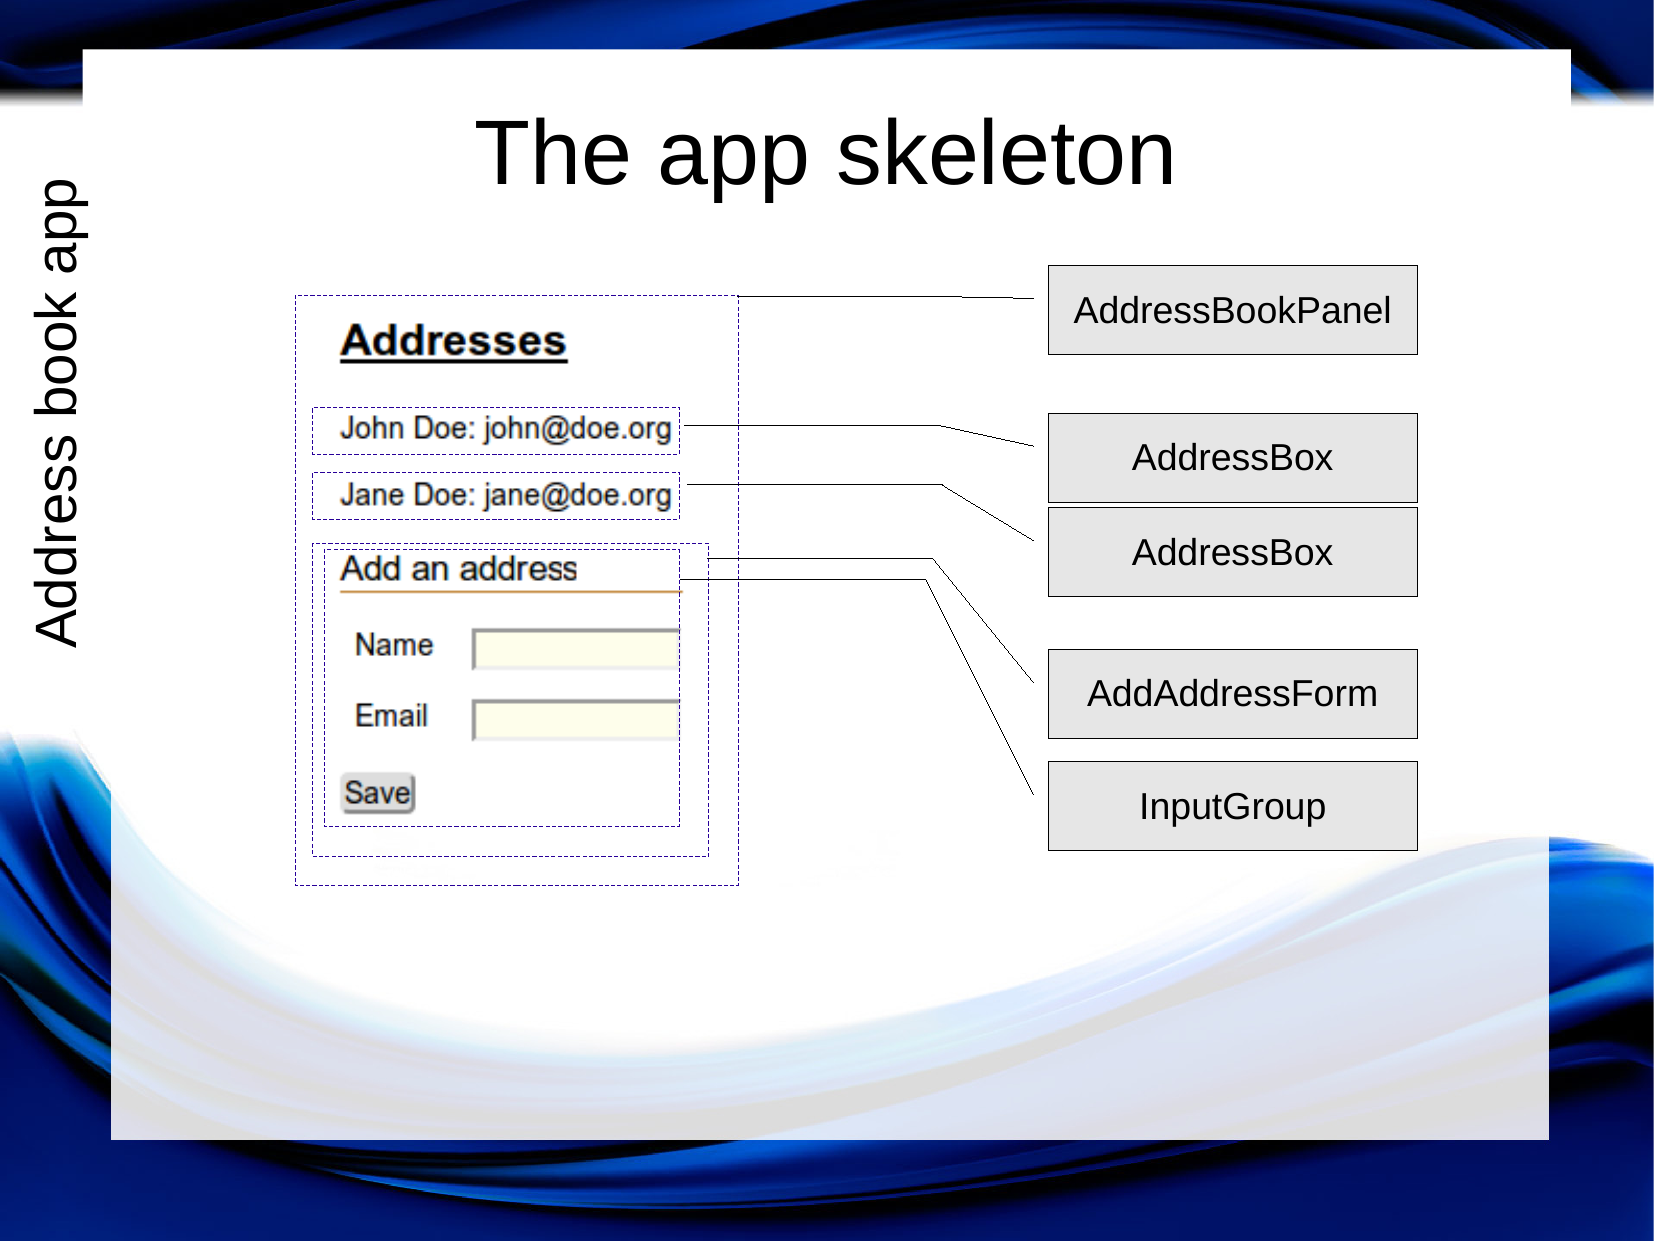

# The app skeleton
AddressBookPanel
Address book app
AddressBox
AddressBox
AddAddressForm
InputGroup